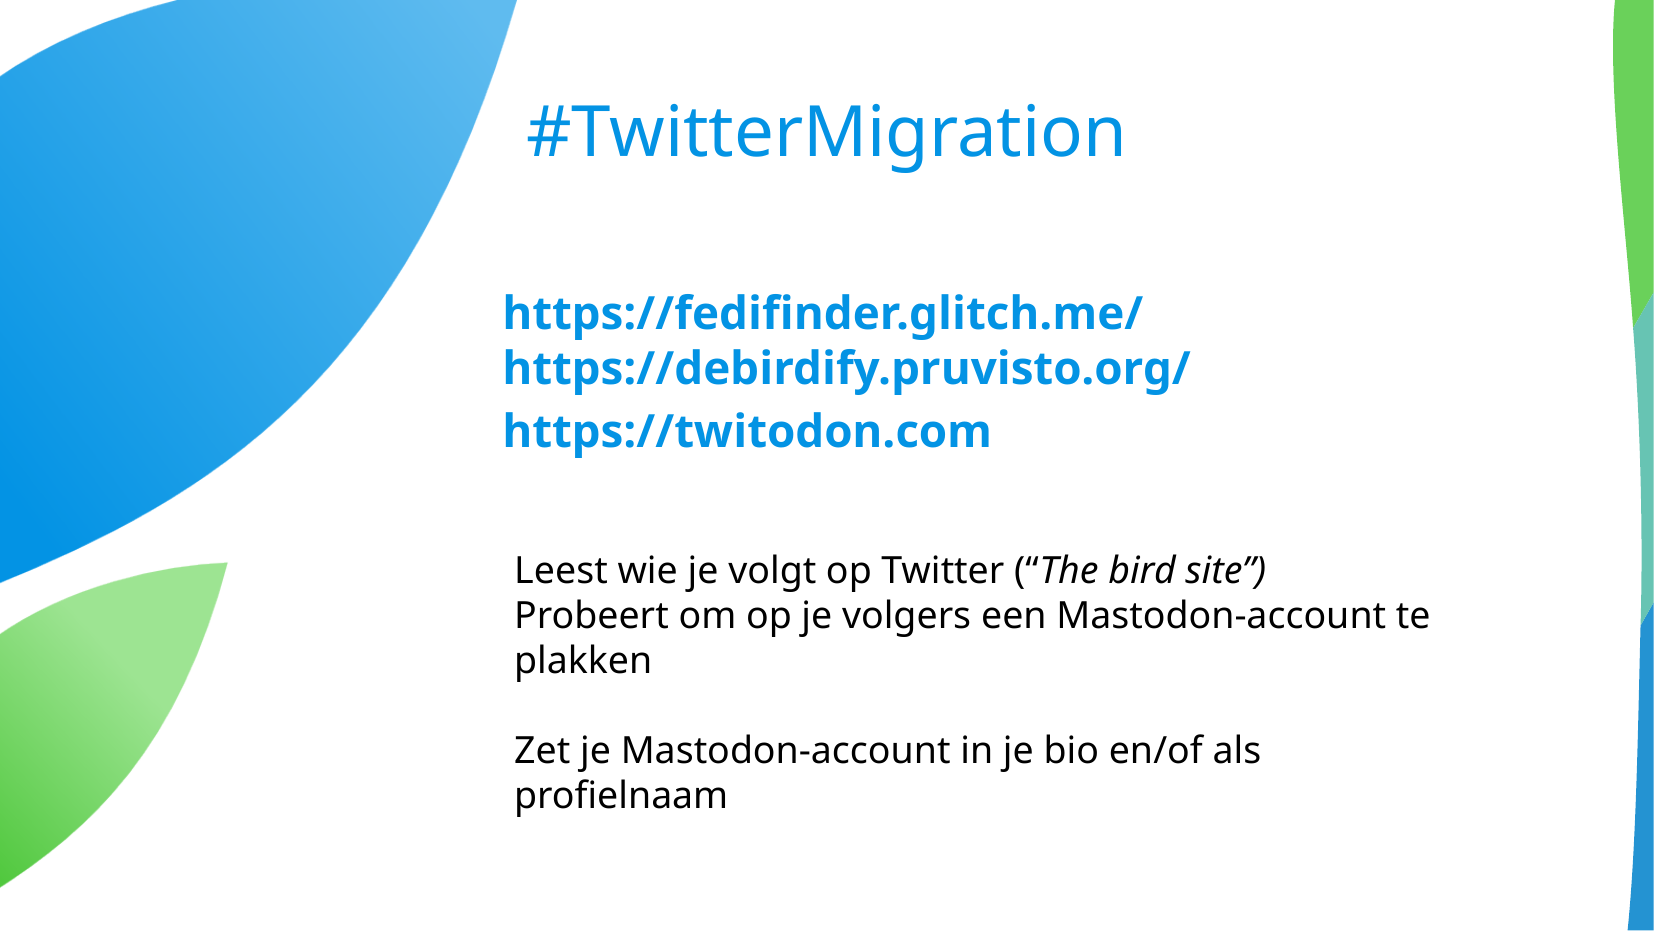

#TwitterMigration
https://fedifinder.glitch.me/
https://debirdify.pruvisto.org/
https://twitodon.com
Leest wie je volgt op Twitter (“The bird site”)
Probeert om op je volgers een Mastodon-account te plakken
Zet je Mastodon-account in je bio en/of als profielnaam